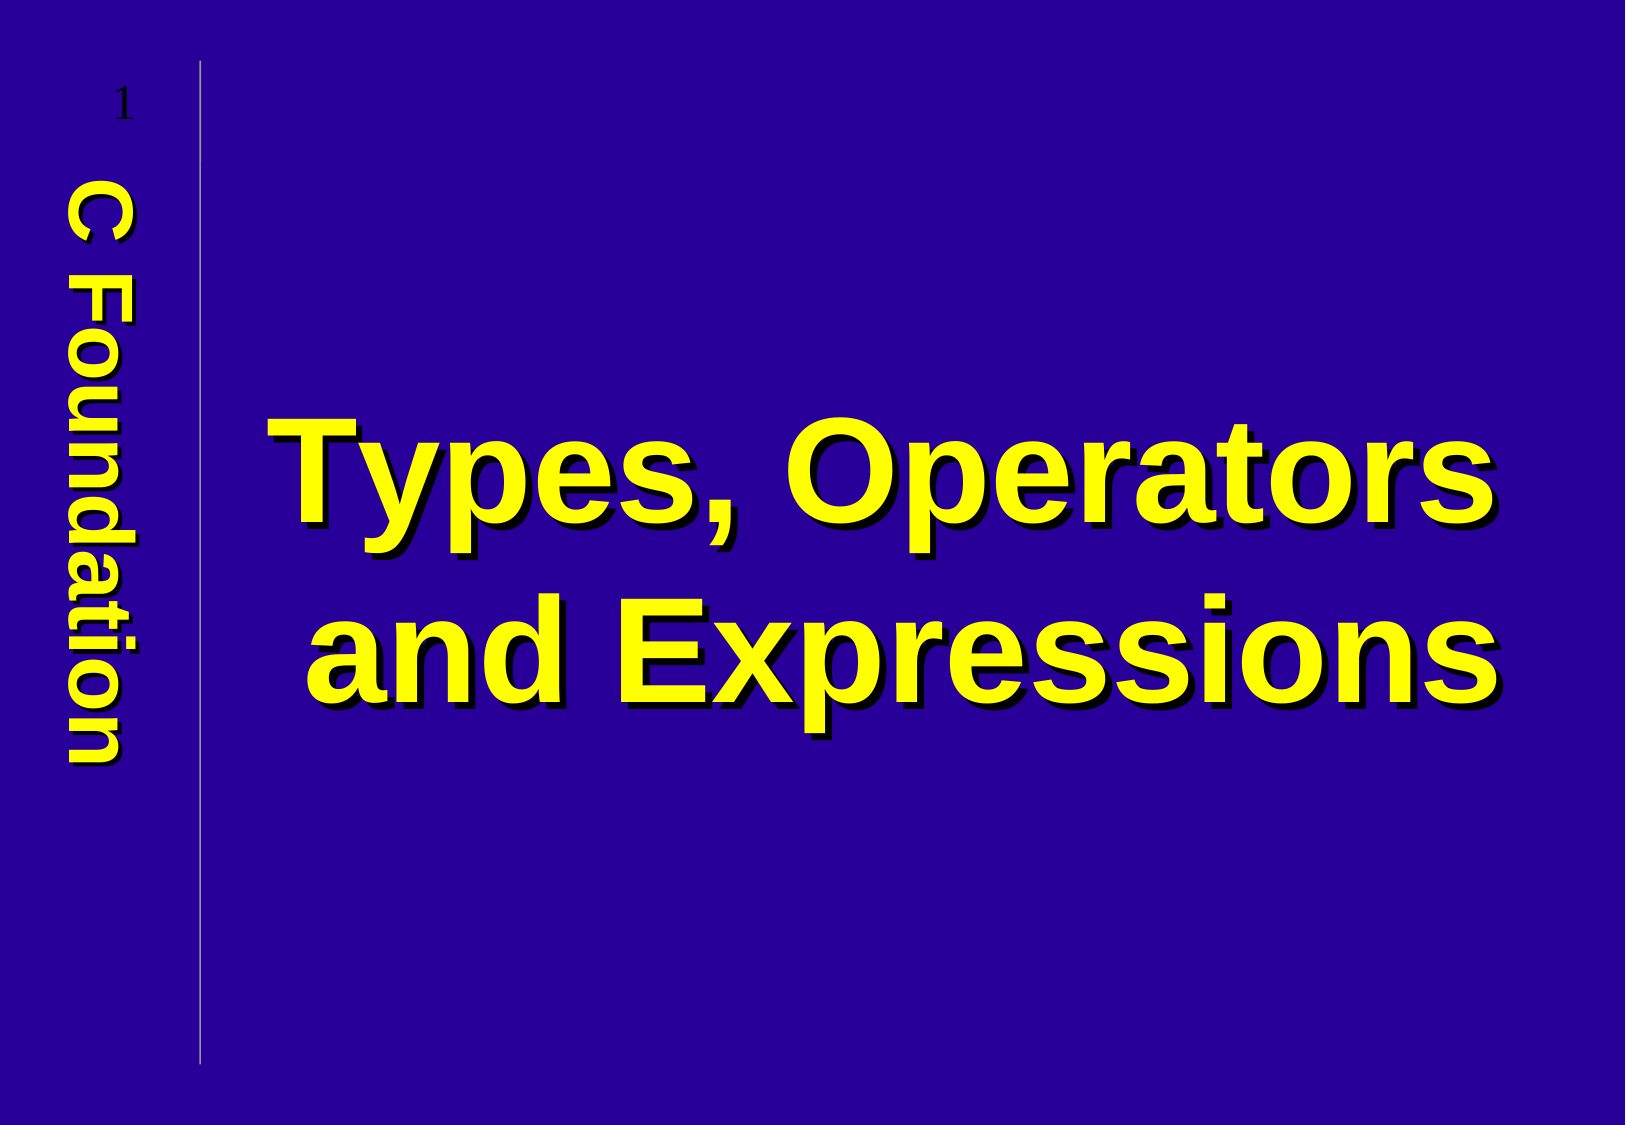

1
C Foundation
Types, Operators
and Expressions